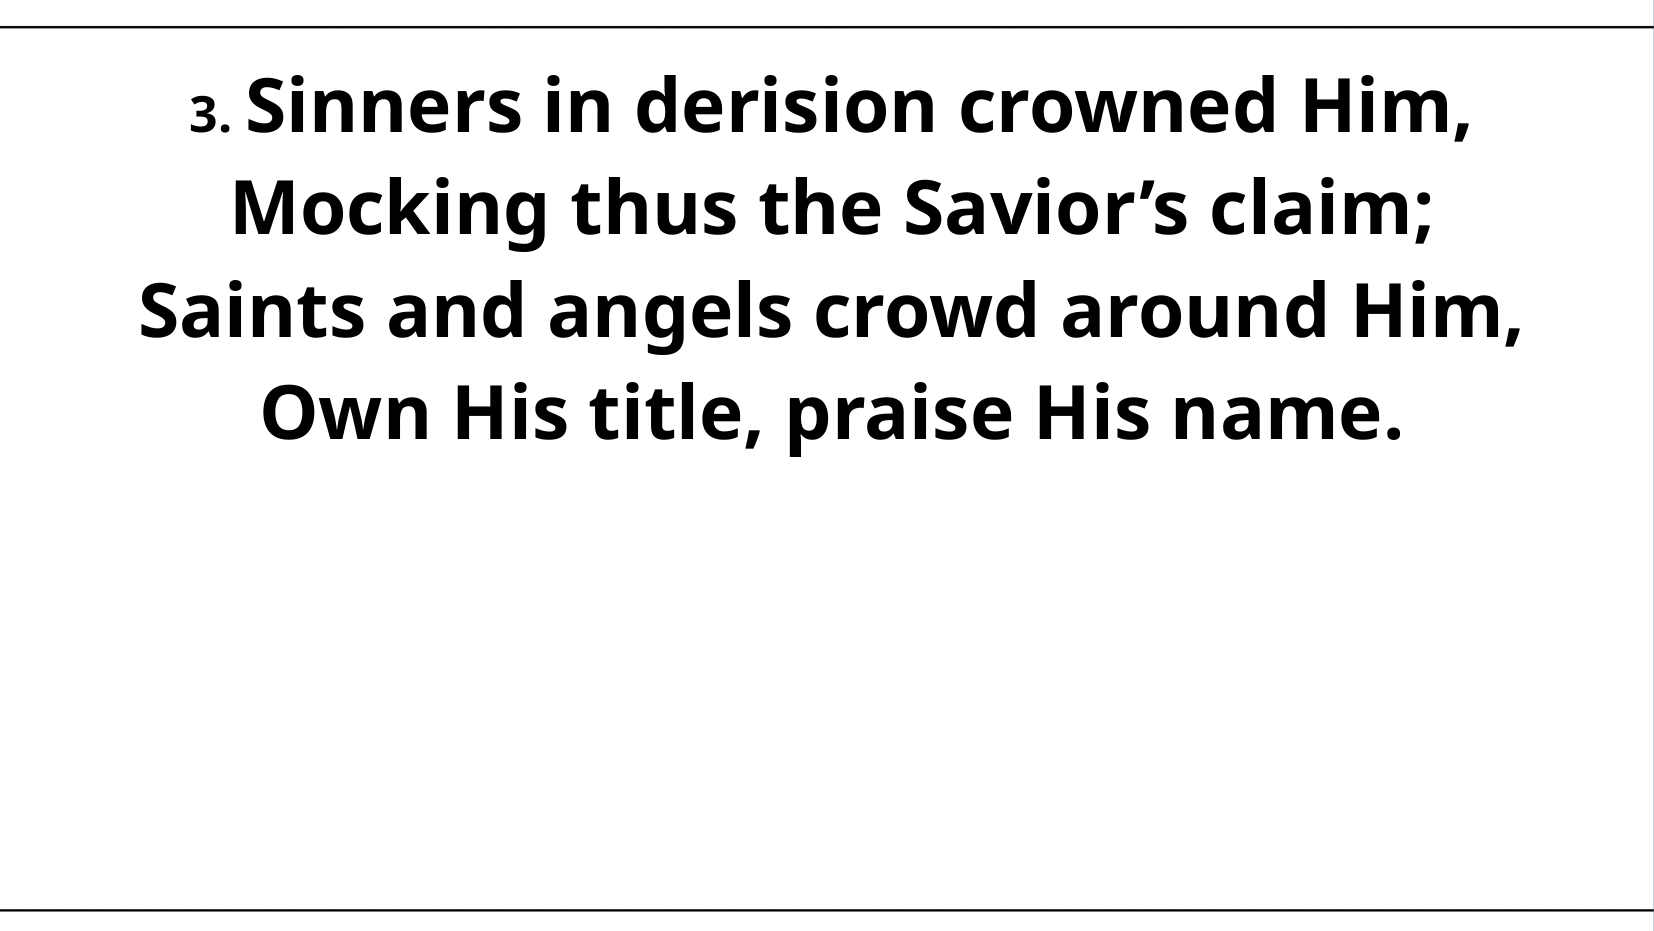

3. Sinners in derision crowned Him,
Mocking thus the Savior’s claim;
Saints and angels crowd around Him,
Own His title, praise His name.